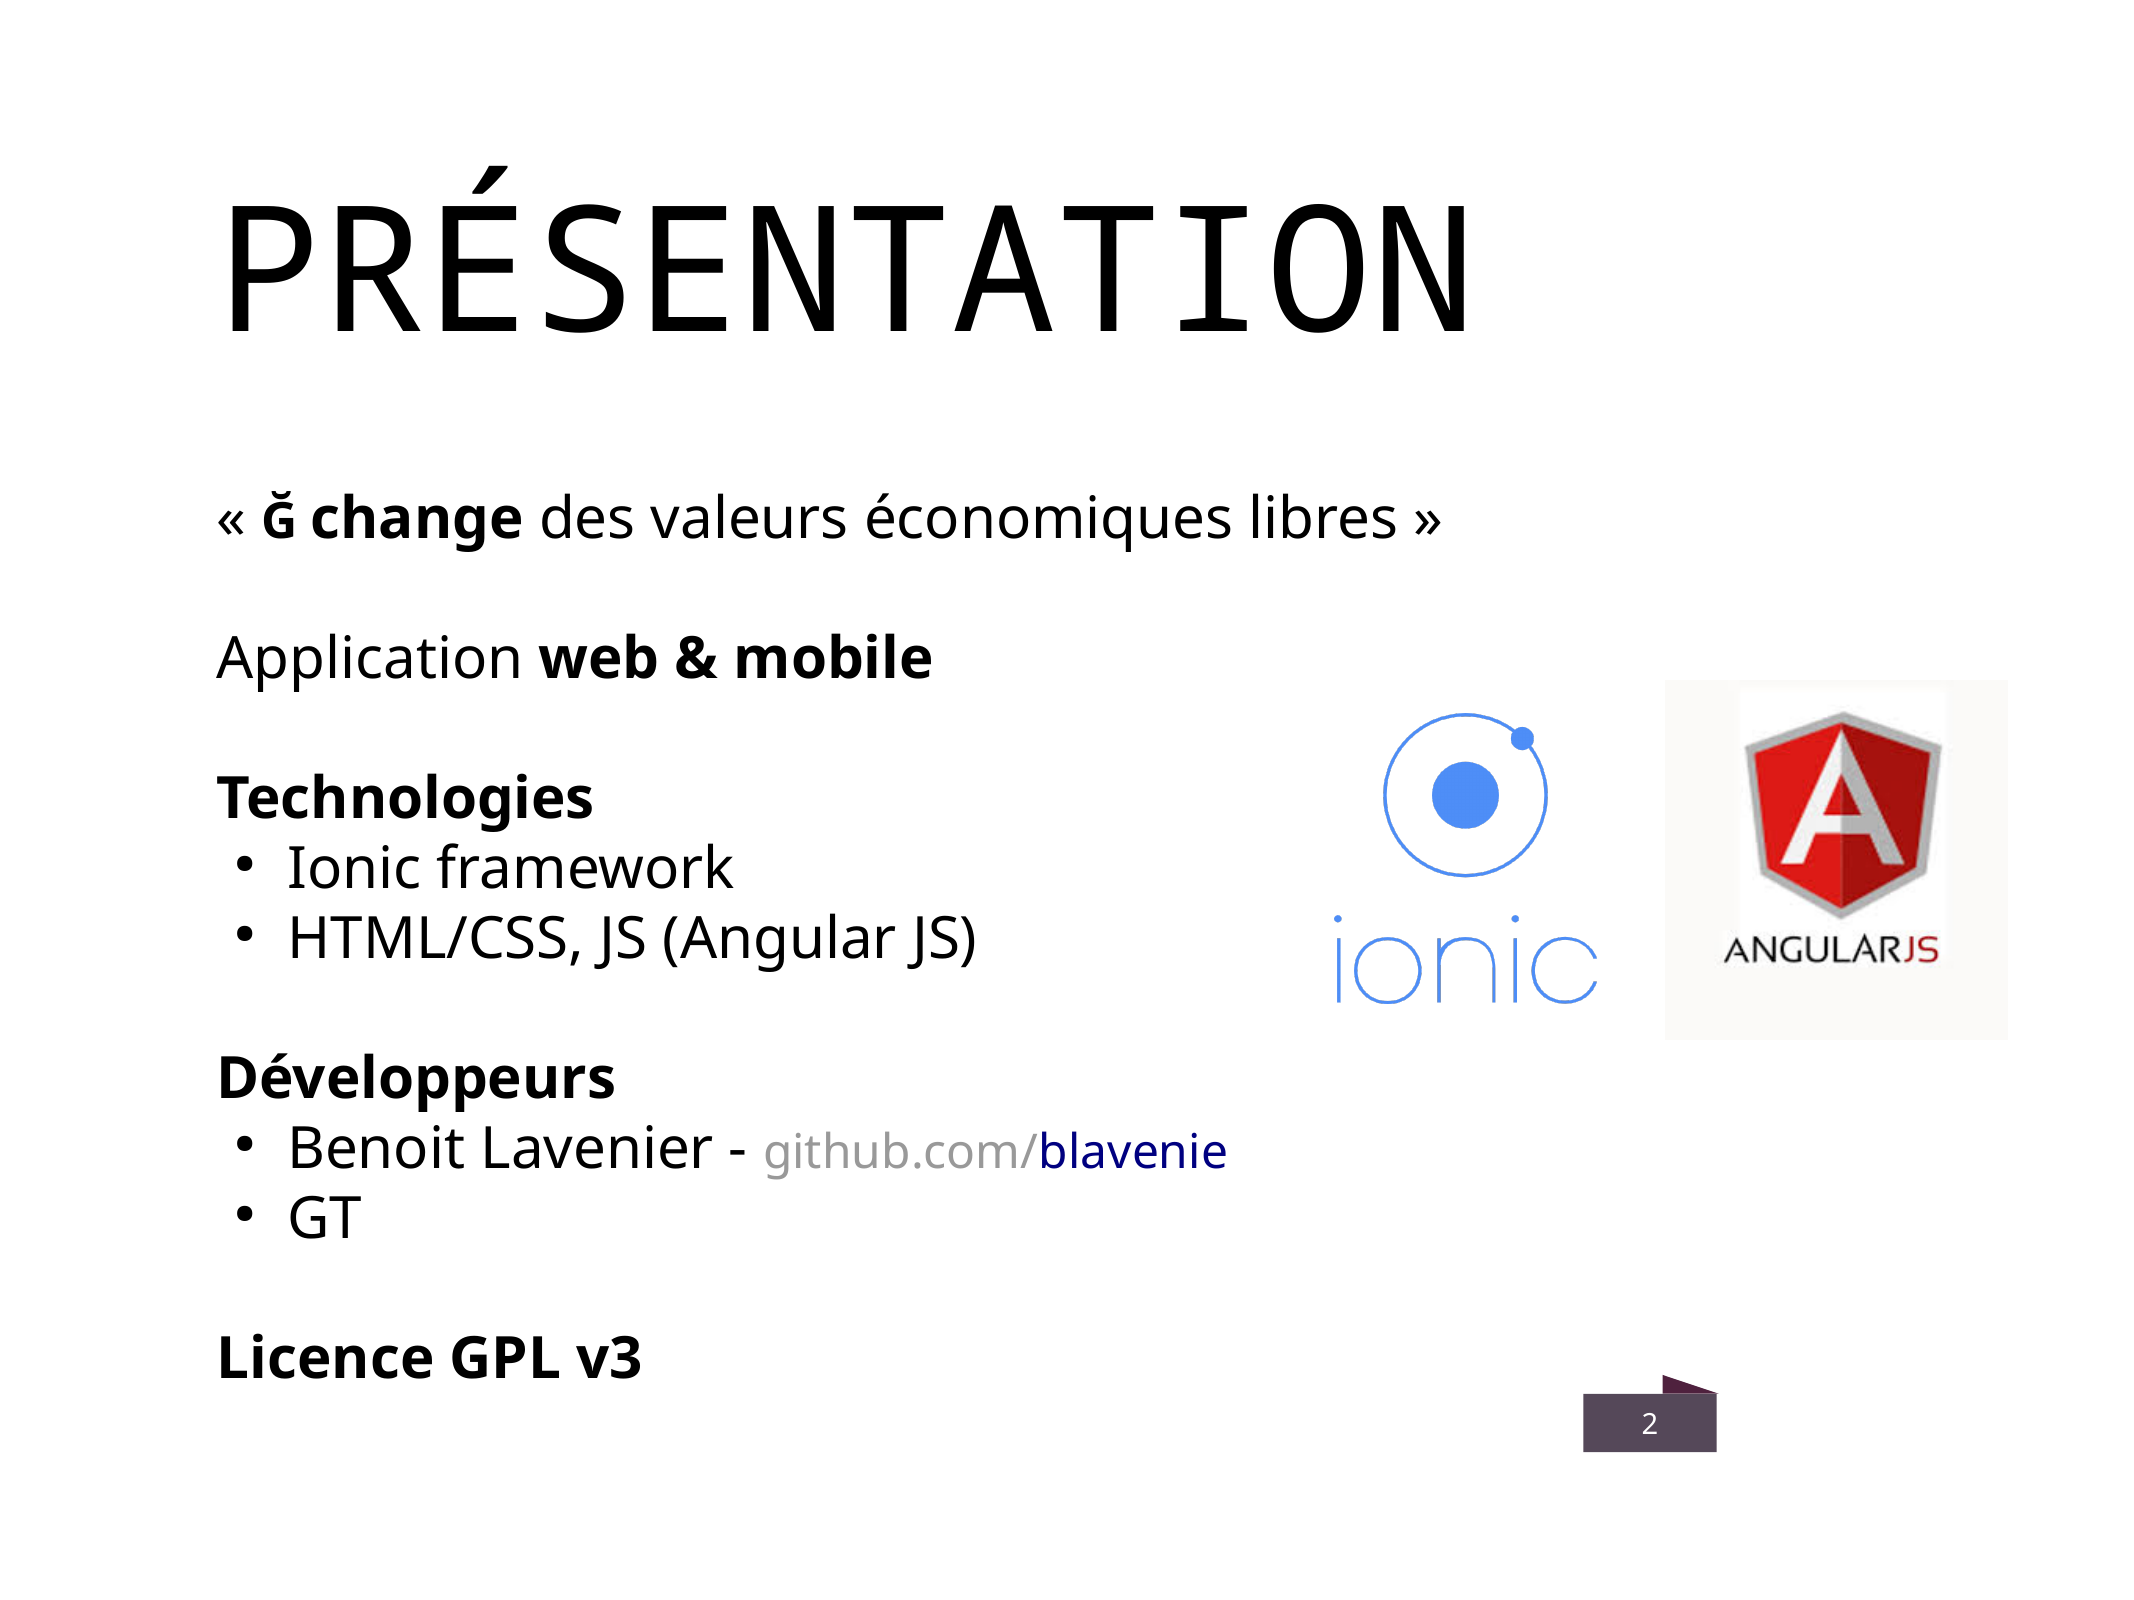

PRéSENTATION
« Ğ change des valeurs économiques libres »
Application web & mobile
Technologies
Ionic framework
HTML/CSS, JS (Angular JS)
Développeurs
Benoit Lavenier - github.com/blavenie
GT
Licence GPL v3
# 2